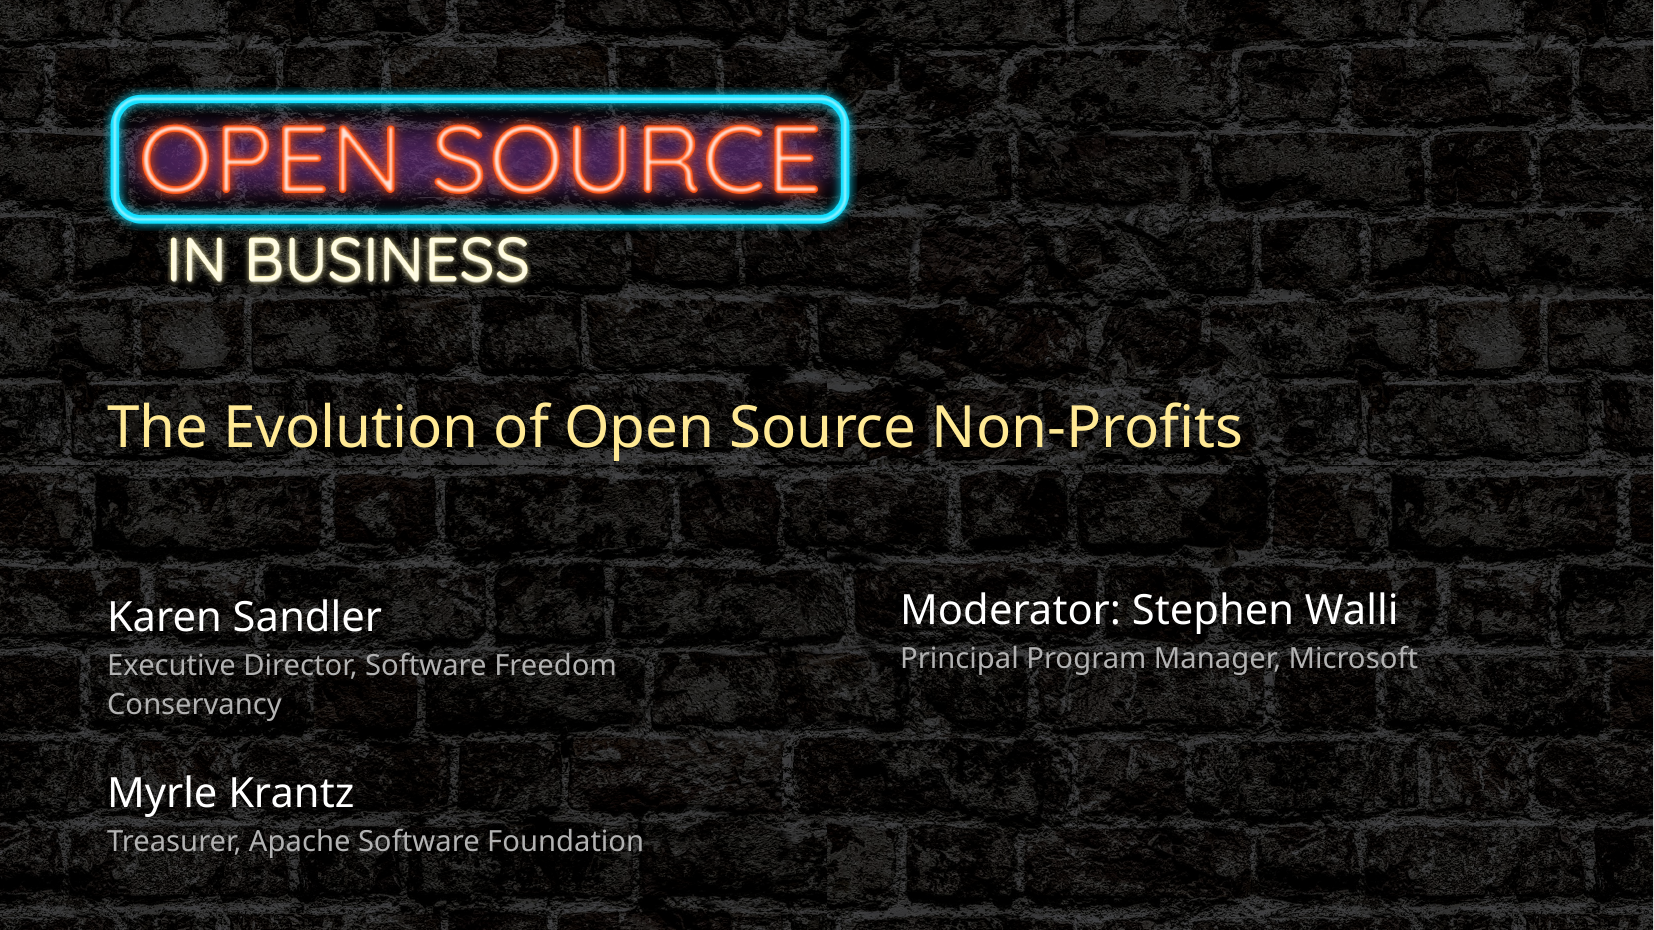

# The Evolution of Open Source Non-Profits
Moderator: Stephen Walli
Principal Program Manager, Microsoft
Karen Sandler
Executive Director, Software Freedom Conservancy
Myrle Krantz
Treasurer, Apache Software Foundation